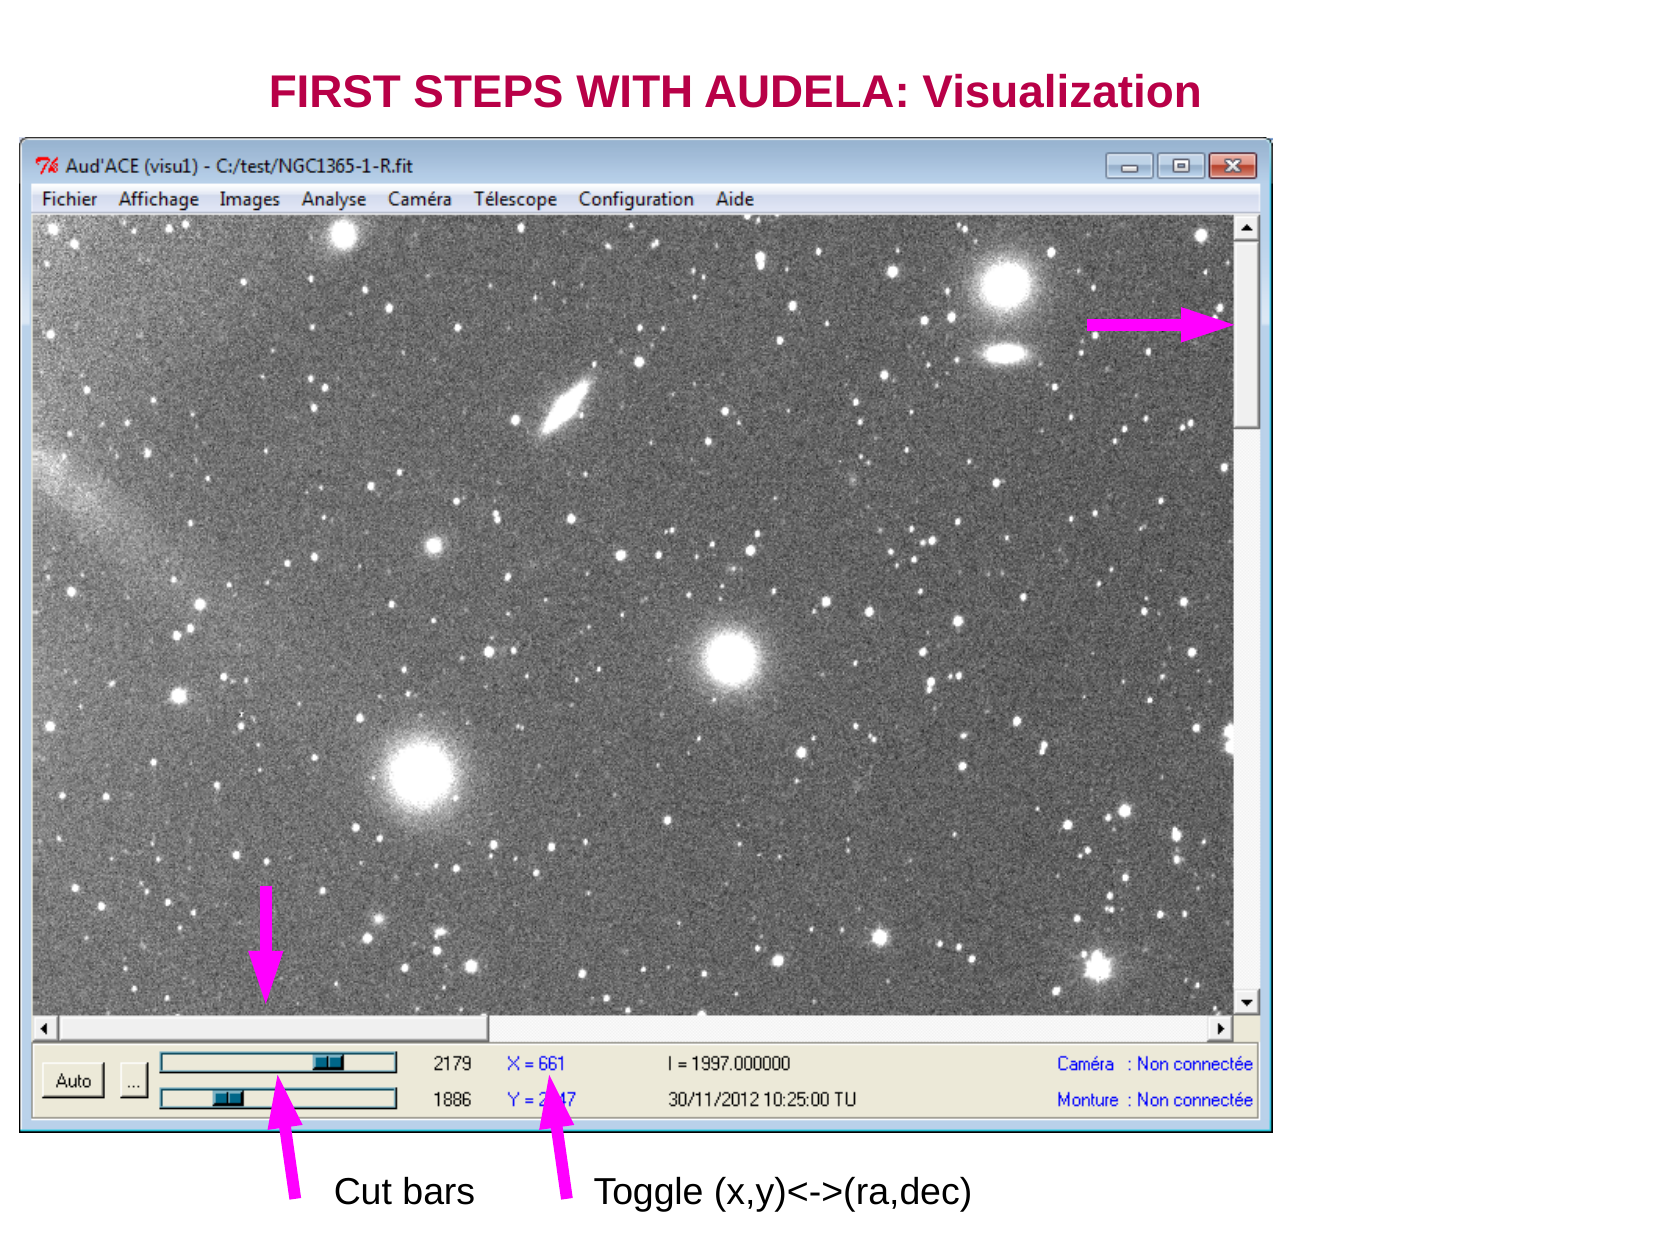

FIRST STEPS WITH AUDELA: Visualization
Cut bars
Toggle (x,y)<->(ra,dec)